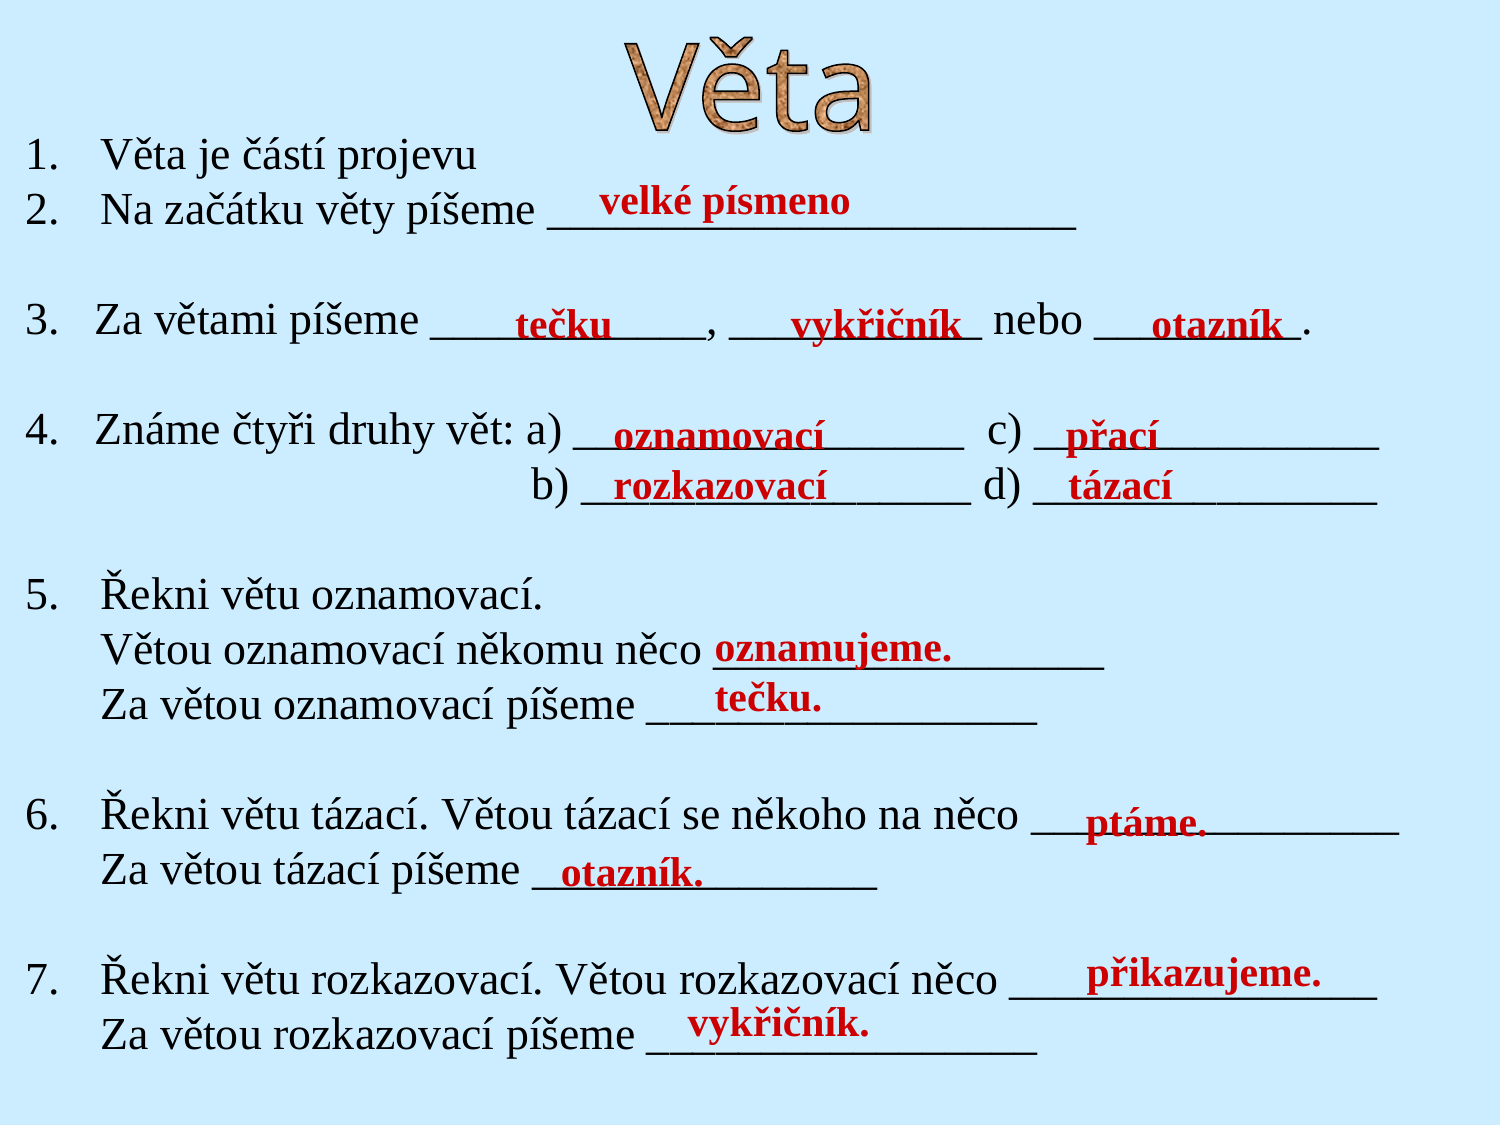

Věta
Věta je částí projevu
Na začátku věty píšeme _______________________
3. Za větami píšeme ____________, ___________ nebo _________.
4. Známe čtyři druhy vět: a) _________________ c) _______________
 b) _________________ d) _______________
5.	Řekni větu oznamovací.
	Větou oznamovací někomu něco _________________
	Za větou oznamovací píšeme _________________
6.	Řekni větu tázací. Větou tázací se někoho na něco ________________
	Za větou tázací píšeme _______________
7.	Řekni větu rozkazovací. Větou rozkazovací něco ________________
	Za větou rozkazovací píšeme _________________
velké písmeno
tečku vykřičník otazník
oznamovací přací
rozkazovací tázací
oznamujeme.
tečku.
 ptáme.
 otazník.
 přikazujeme.
 vykřičník.